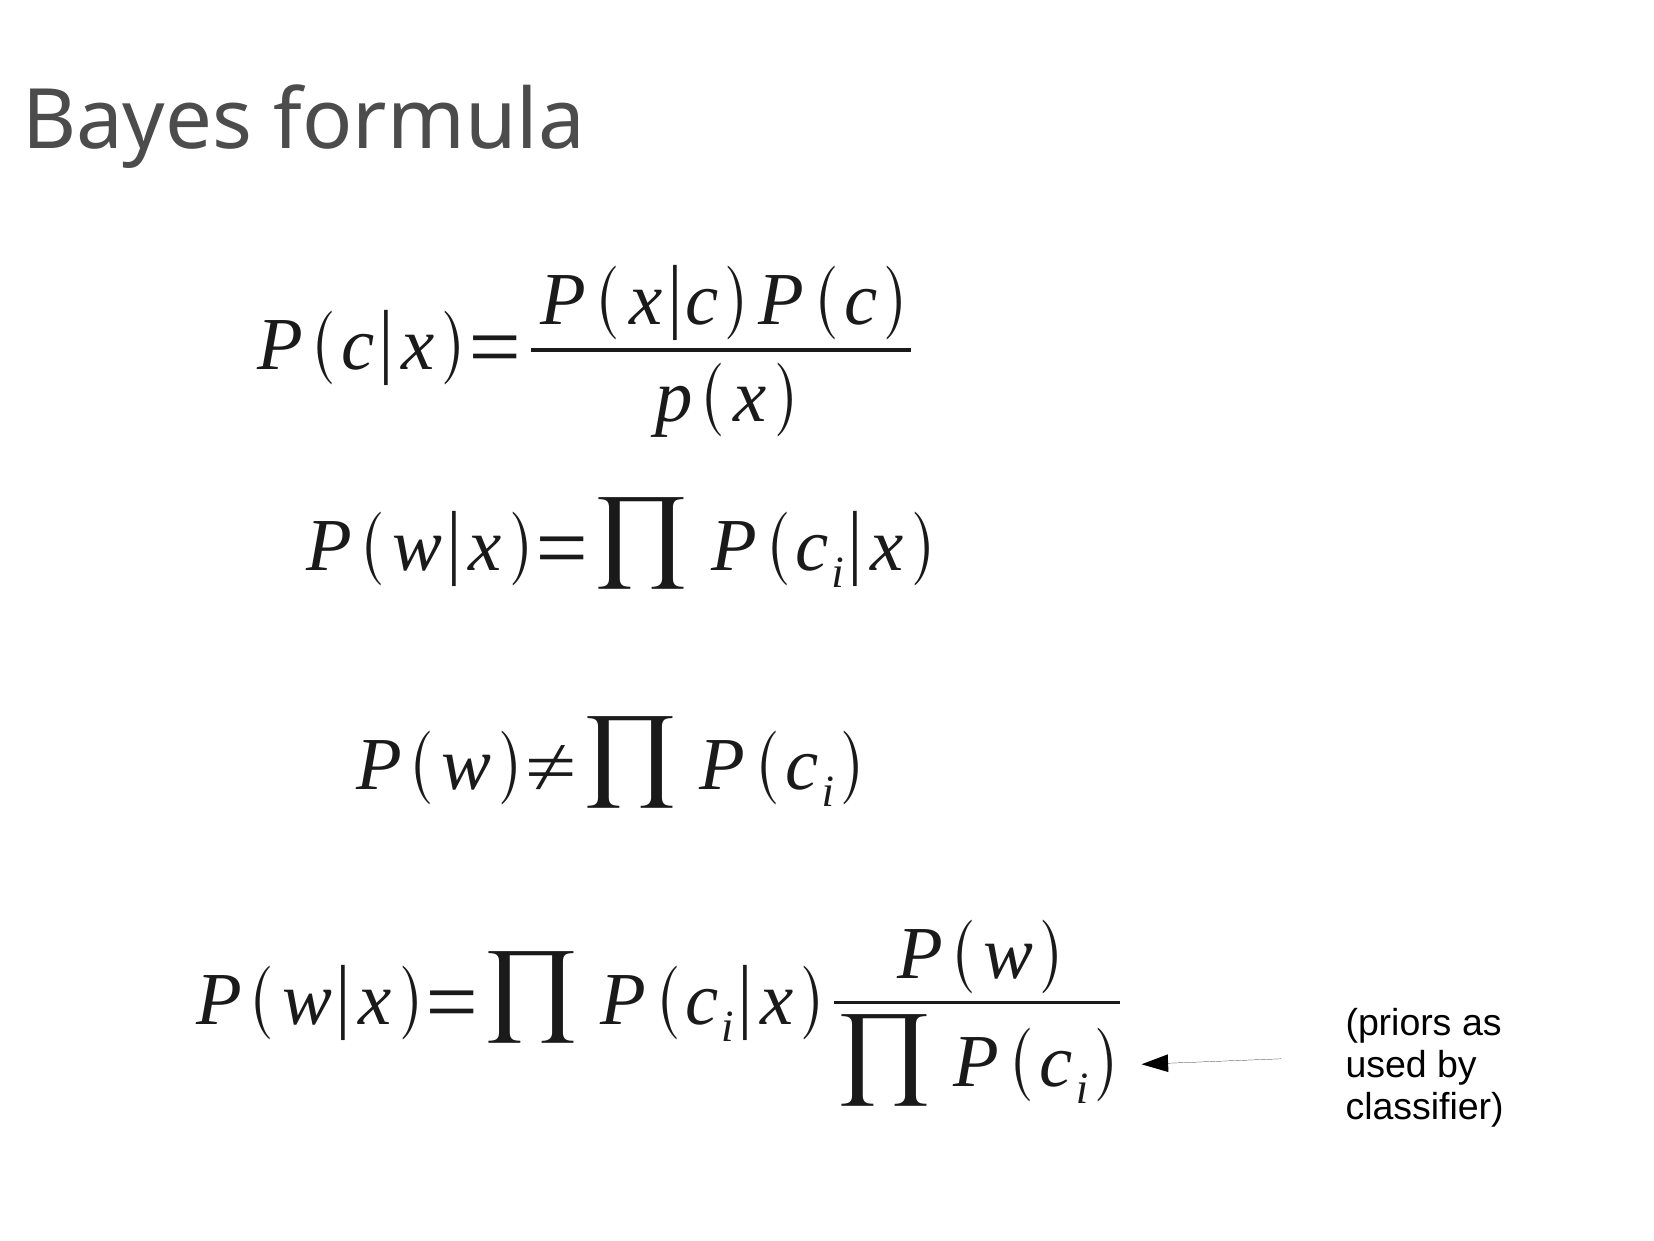

# Bayes formula
(priors as used by classifier)